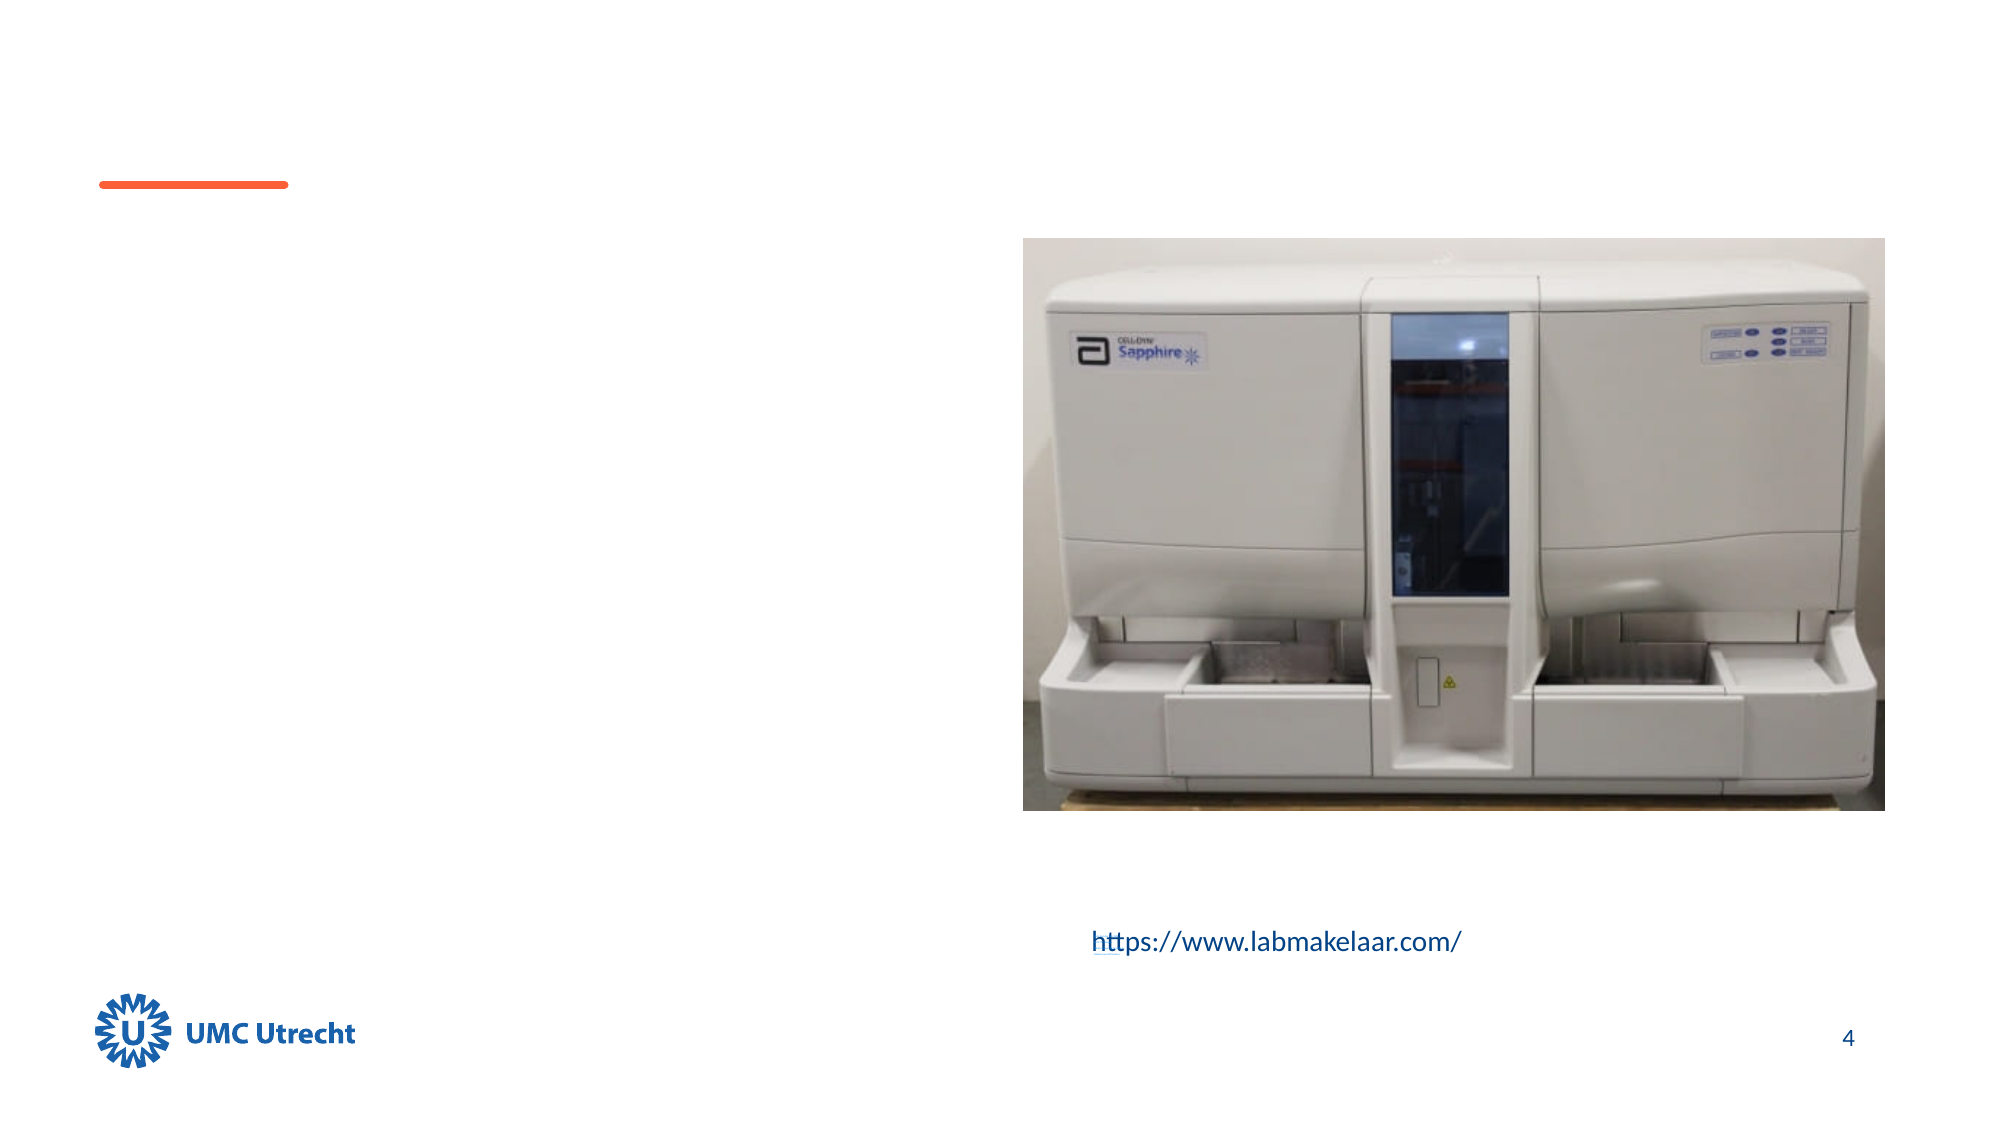

# Dataset: Cell-Dyn
https://www.labmakelaar.com/
Starts from the year 2005
3,093,792 samples
358,614 unique IDs for patients
Contains over 200 features